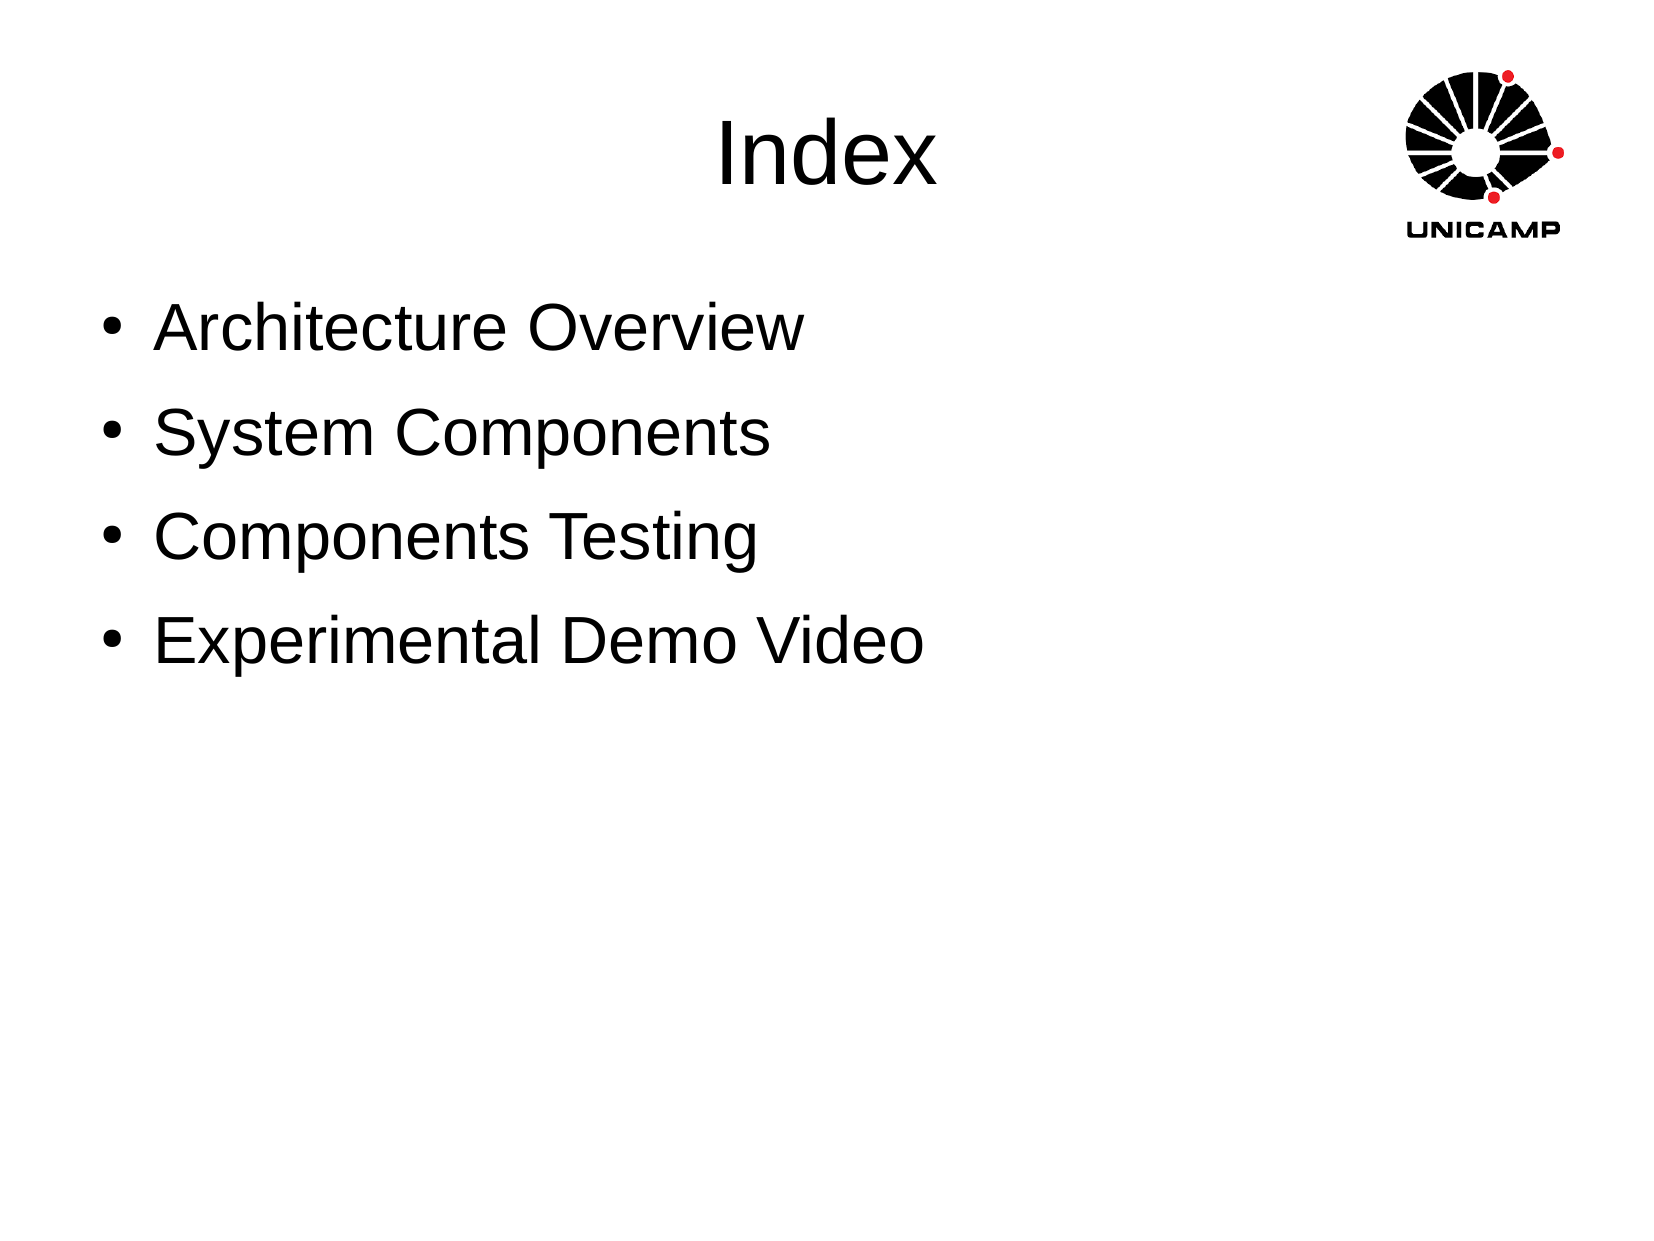

# Index
Architecture Overview
System Components
Components Testing
Experimental Demo Video